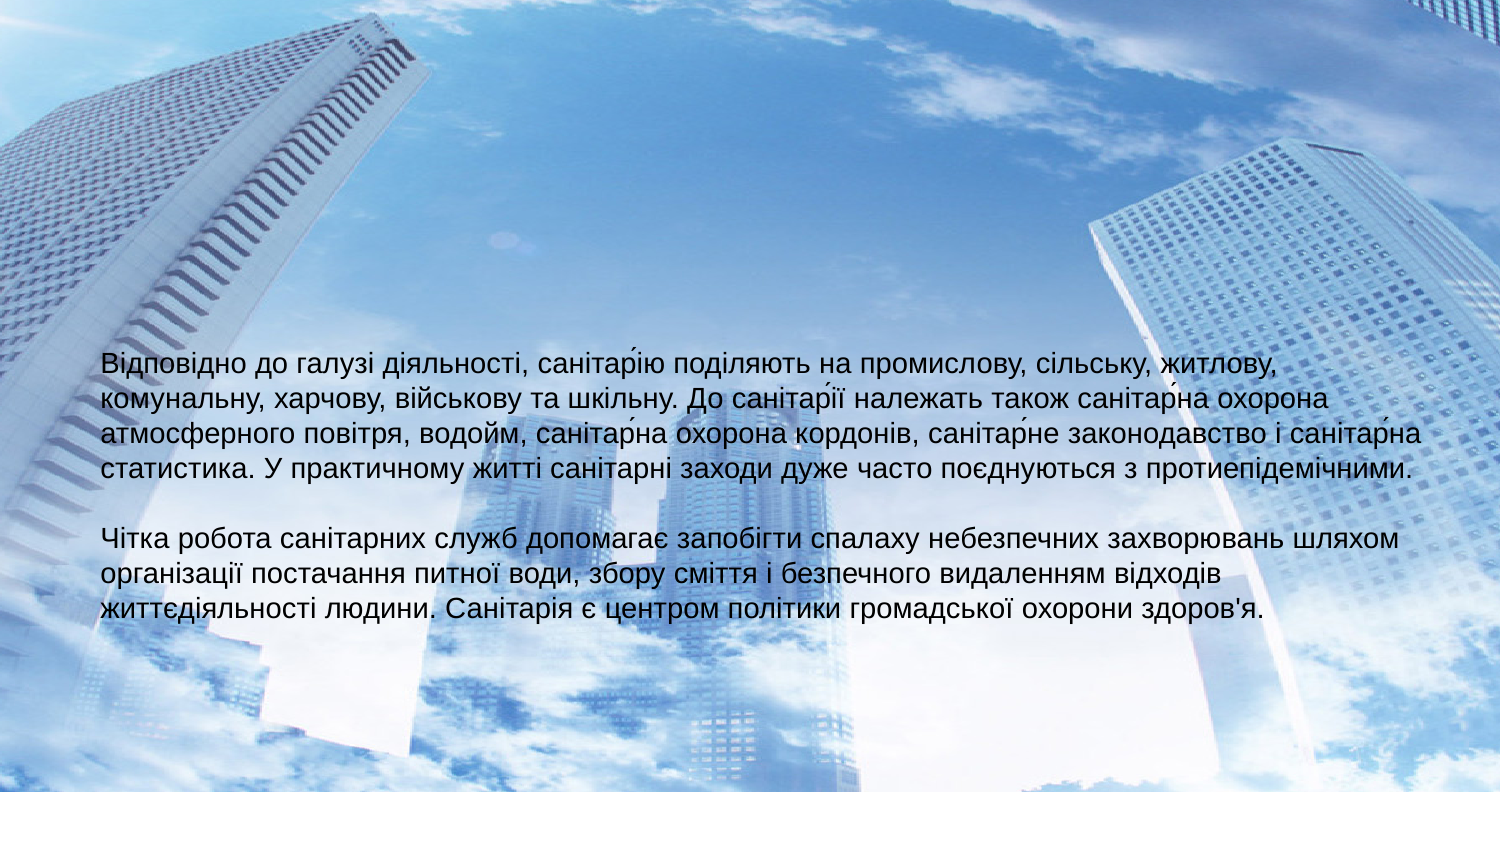

Відповідно до галузі діяльності, санітар́ію поділяють на промислову, сільську, житлову, комунальну, харчову, військову та шкільну. До санітар́ії належать також санітар́на охорона атмосферного повітря, водойм, санітар́на охорона кордонів, санітар́не законодавство і санітар́на статистика. У практичному житті санітарні заходи дуже часто поєднуються з протиепідемічними.
Чітка робота санітарних служб допомагає запобігти спалаху небезпечних захворювань шляхом організації постачання питної води, збору сміття і безпечного видаленням відходів життєдіяльності людини. Санітарія є центром політики громадської охорони здоров'я.